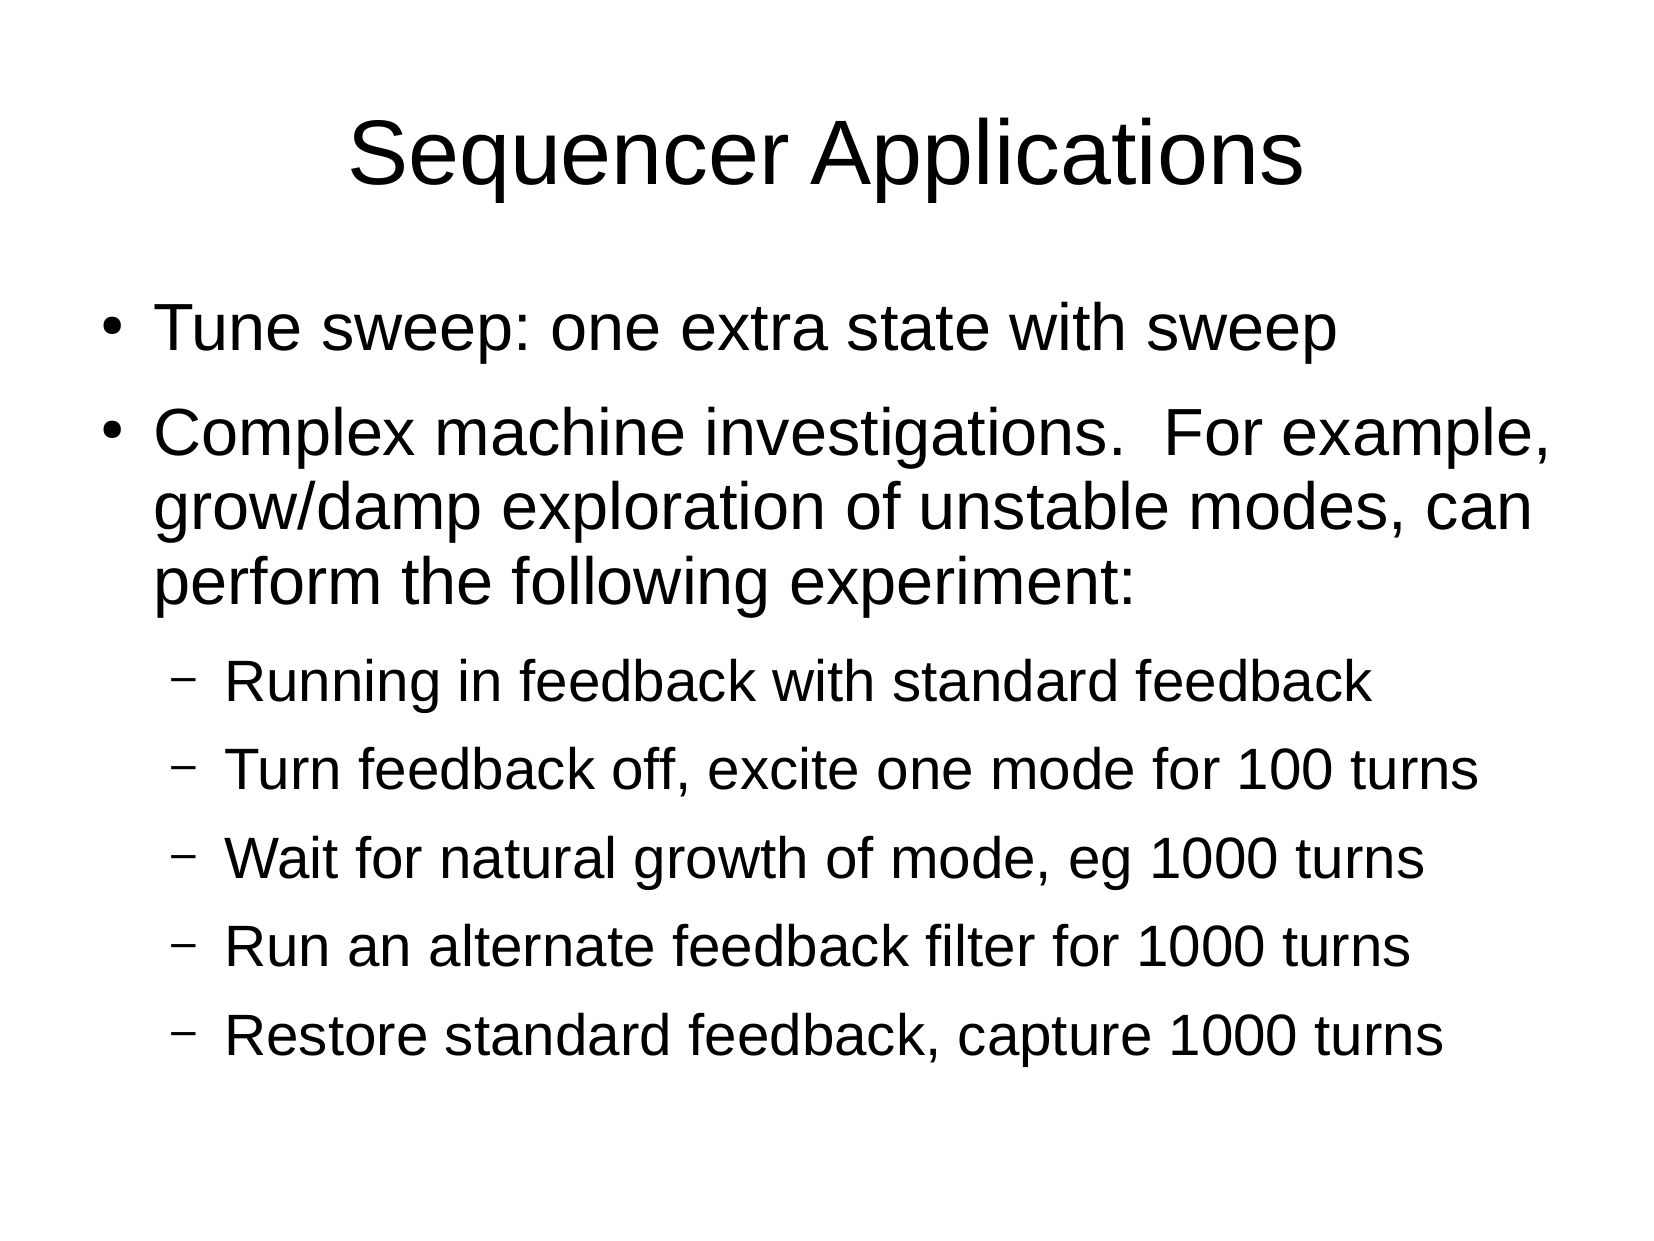

# Sequencer Applications
Tune sweep: one extra state with sweep
Complex machine investigations. For example, grow/damp exploration of unstable modes, can perform the following experiment:
Running in feedback with standard feedback
Turn feedback off, excite one mode for 100 turns
Wait for natural growth of mode, eg 1000 turns
Run an alternate feedback filter for 1000 turns
Restore standard feedback, capture 1000 turns